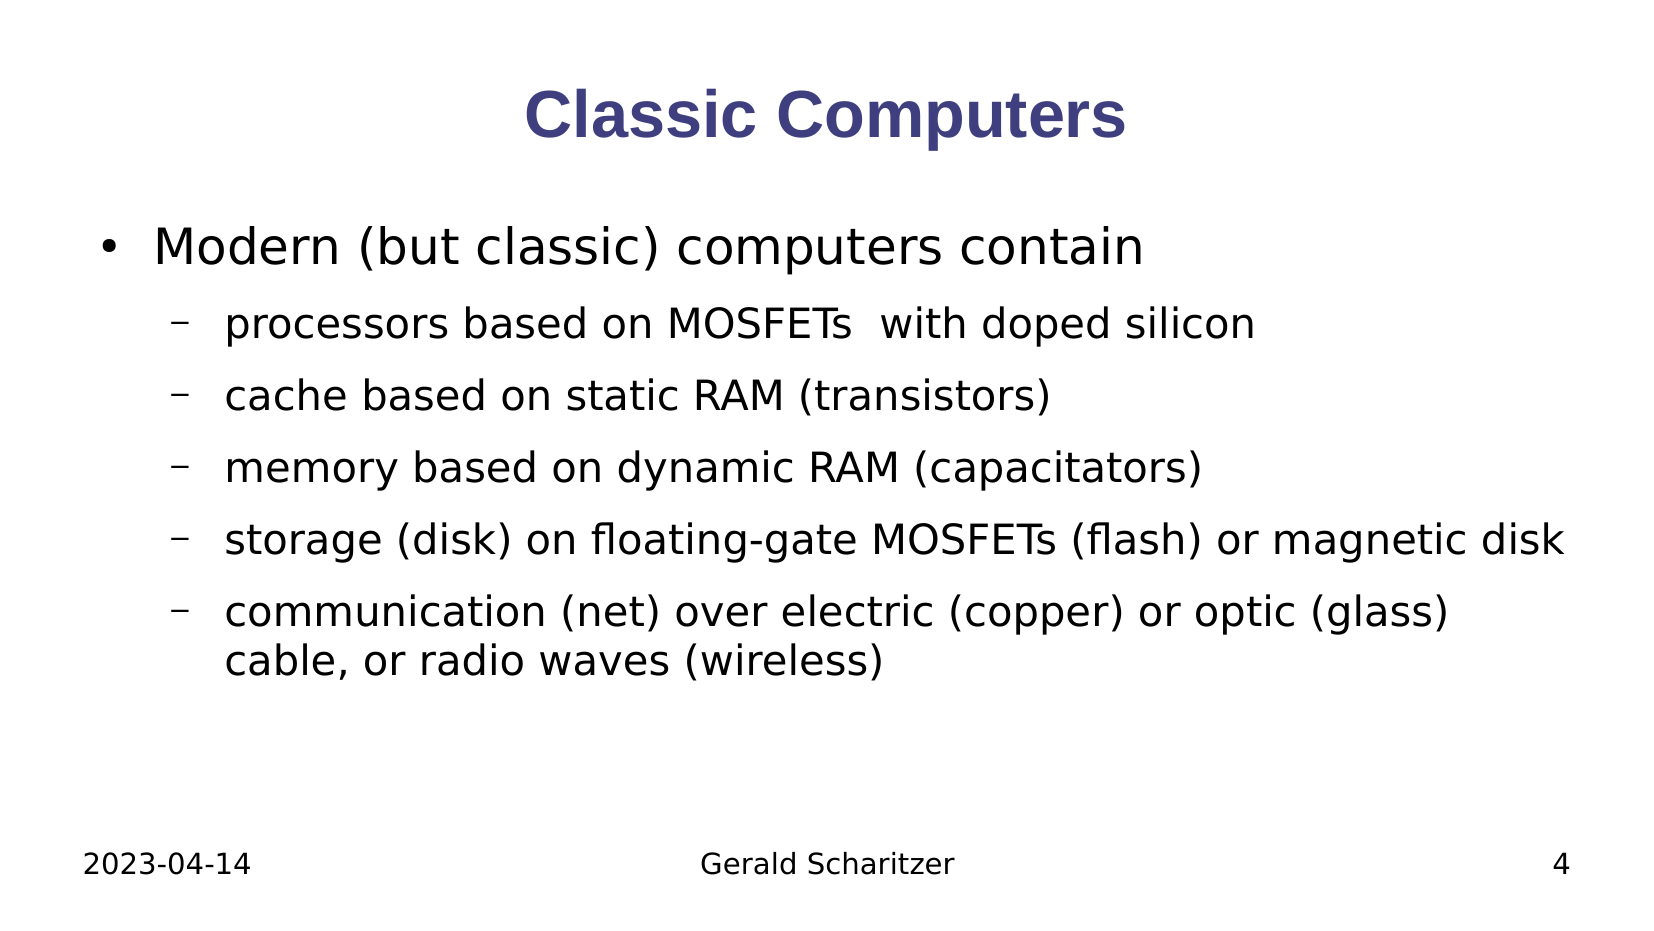

# Classic Computers
Modern (but classic) computers contain
processors based on MOSFETs with doped silicon
cache based on static RAM (transistors)
memory based on dynamic RAM (capacitators)
storage (disk) on floating-gate MOSFETs (flash) or magnetic disk
communication (net) over electric (copper) or optic (glass) cable, or radio waves (wireless)
2023-04-14
Gerald Scharitzer
4